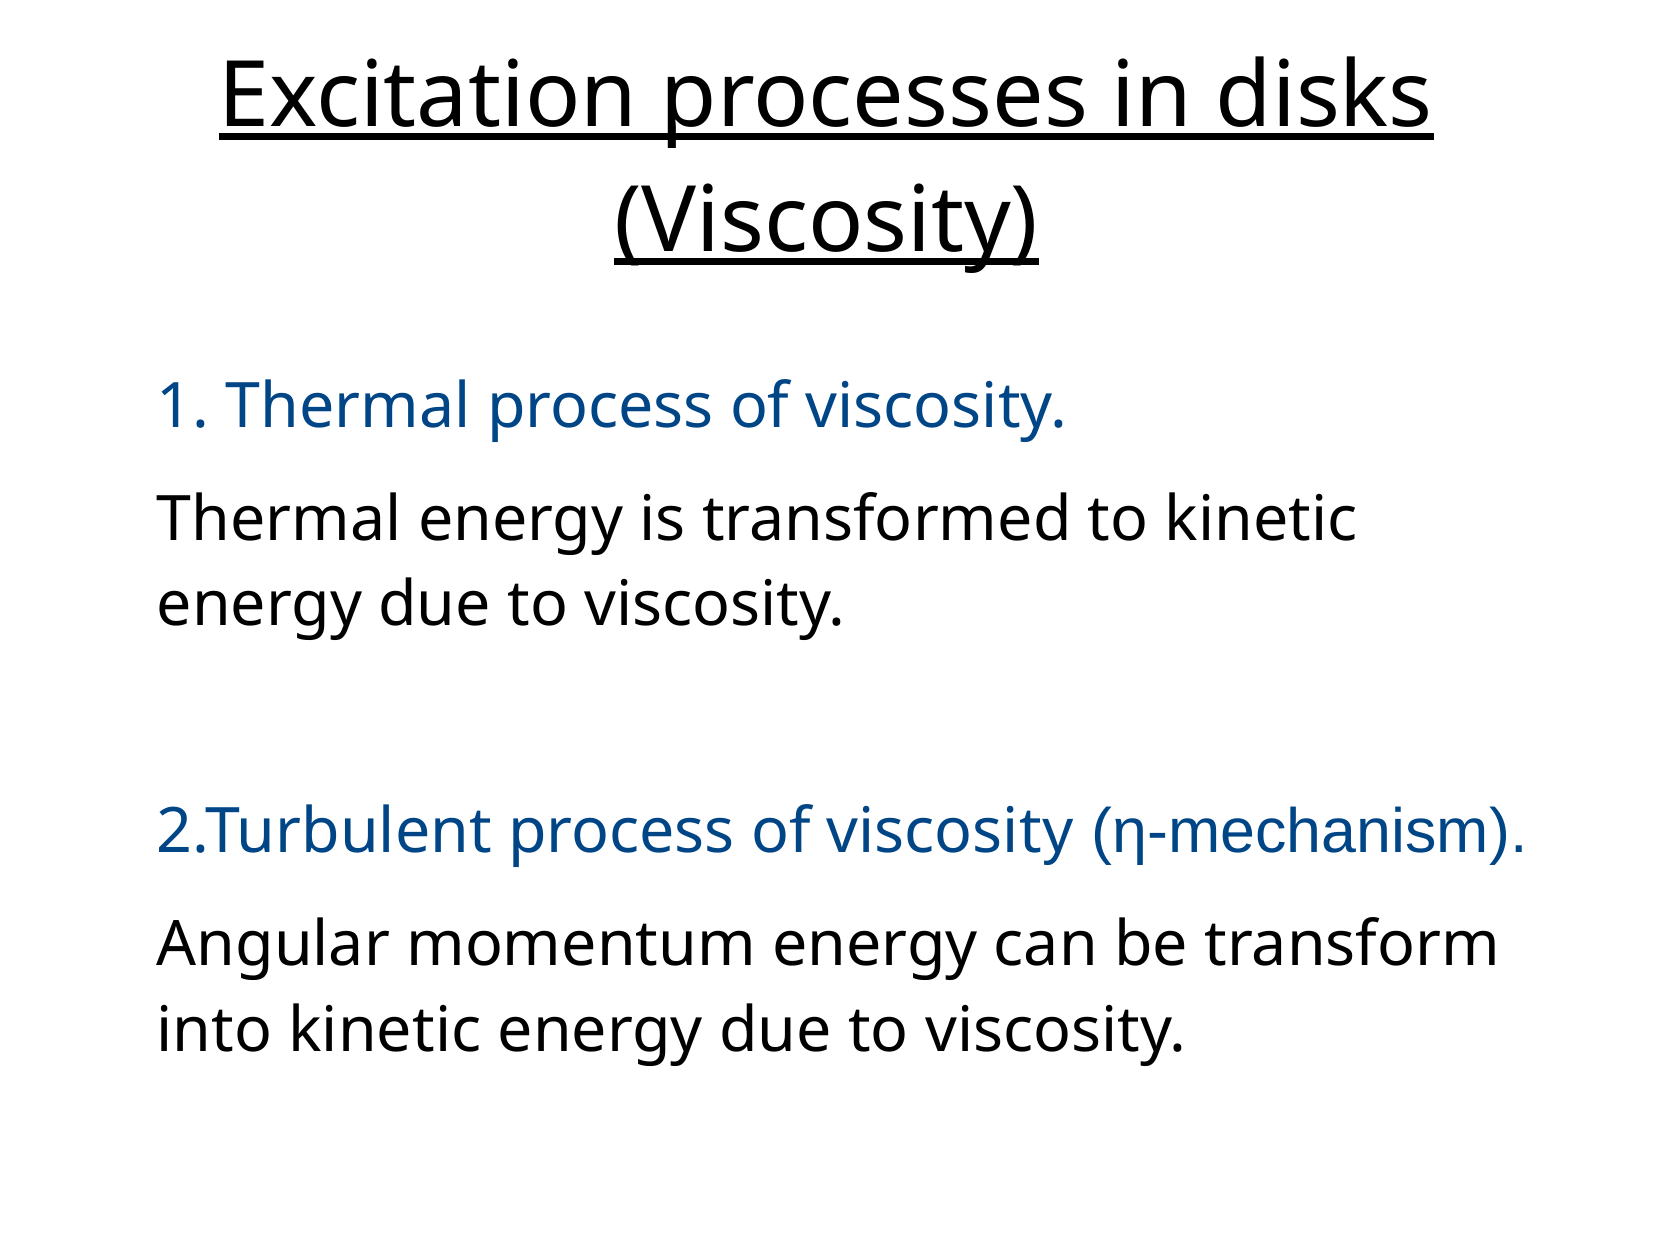

# Excitation processes in disks (Viscosity)
1. Thermal process of viscosity.
Thermal energy is transformed to kinetic energy due to viscosity.
2.Turbulent process of viscosity (η-mechanism).
Angular momentum energy can be transform into kinetic energy due to viscosity.